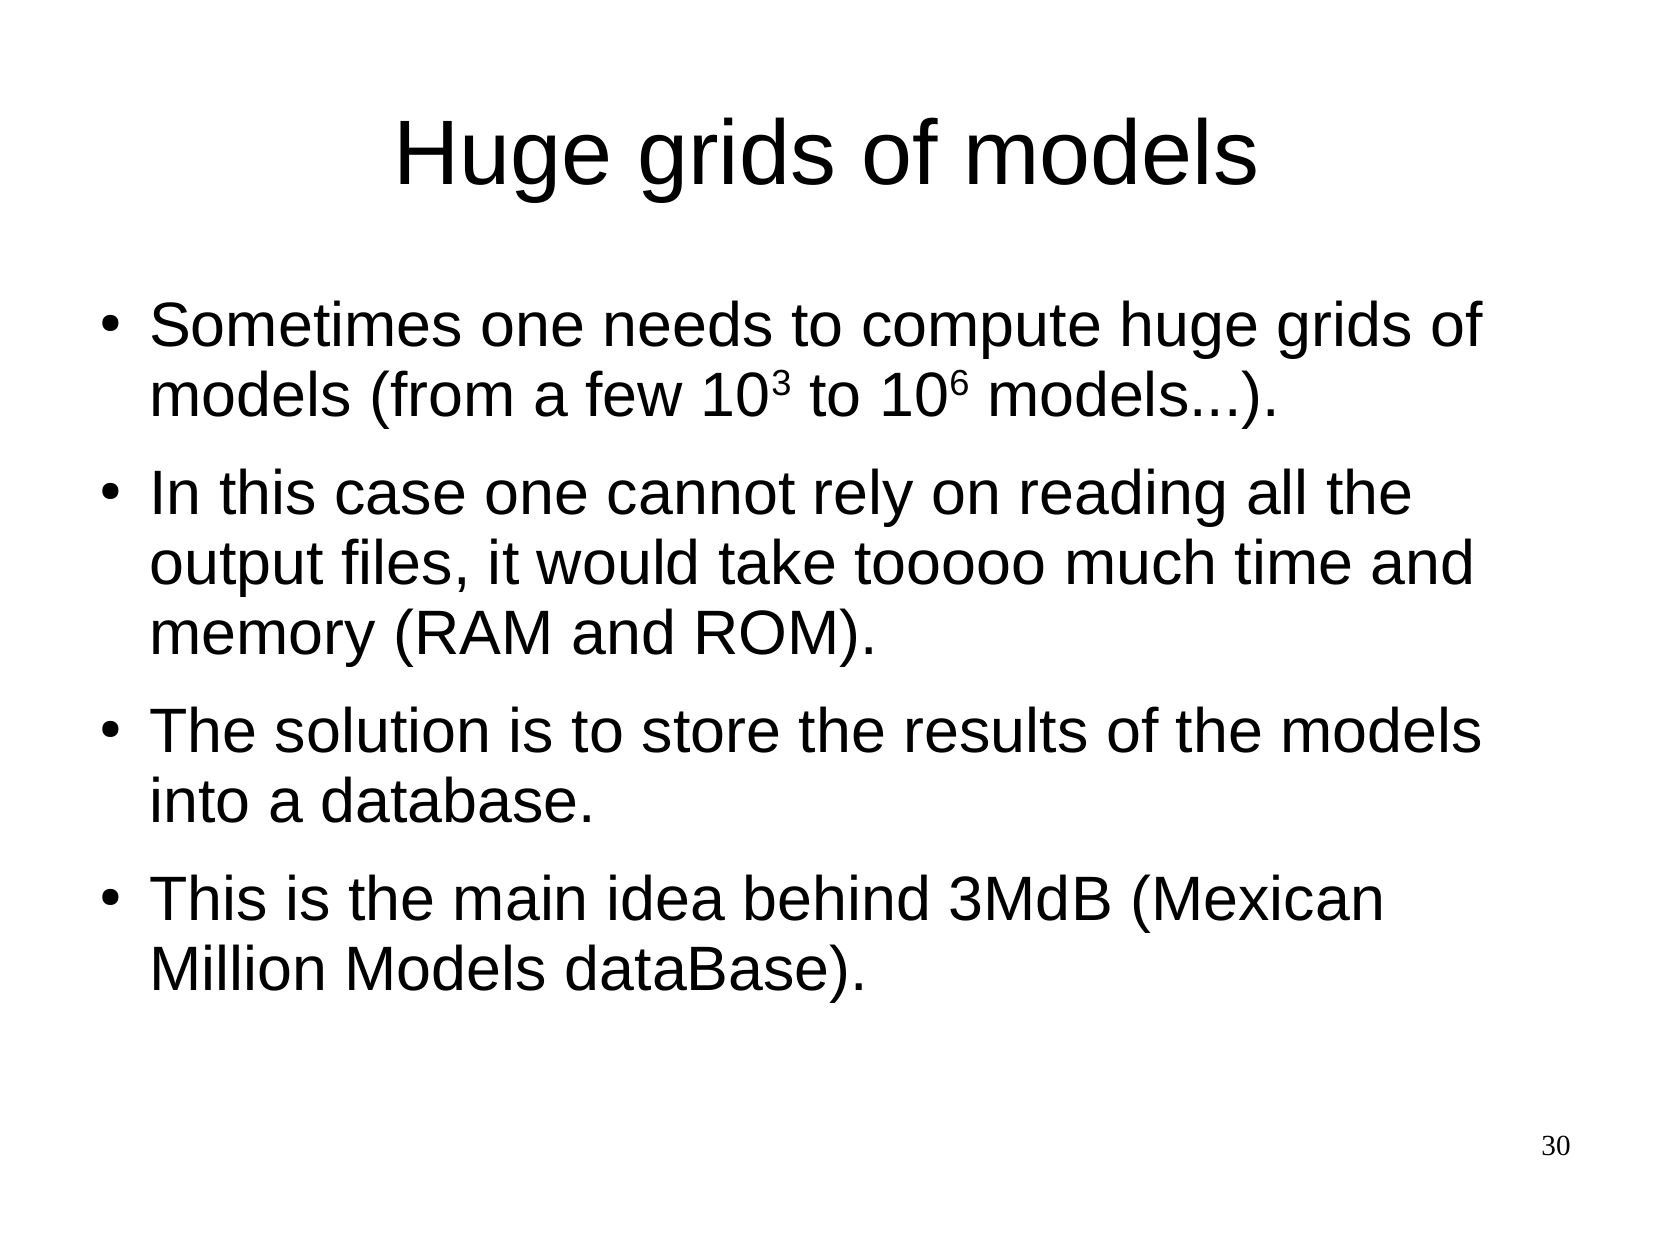

# Huge grids of models
Sometimes one needs to compute huge grids of models (from a few 103 to 106 models...).
In this case one cannot rely on reading all the output files, it would take tooooo much time and memory (RAM and ROM).
The solution is to store the results of the models into a database.
This is the main idea behind 3MdB (Mexican Million Models dataBase).
30